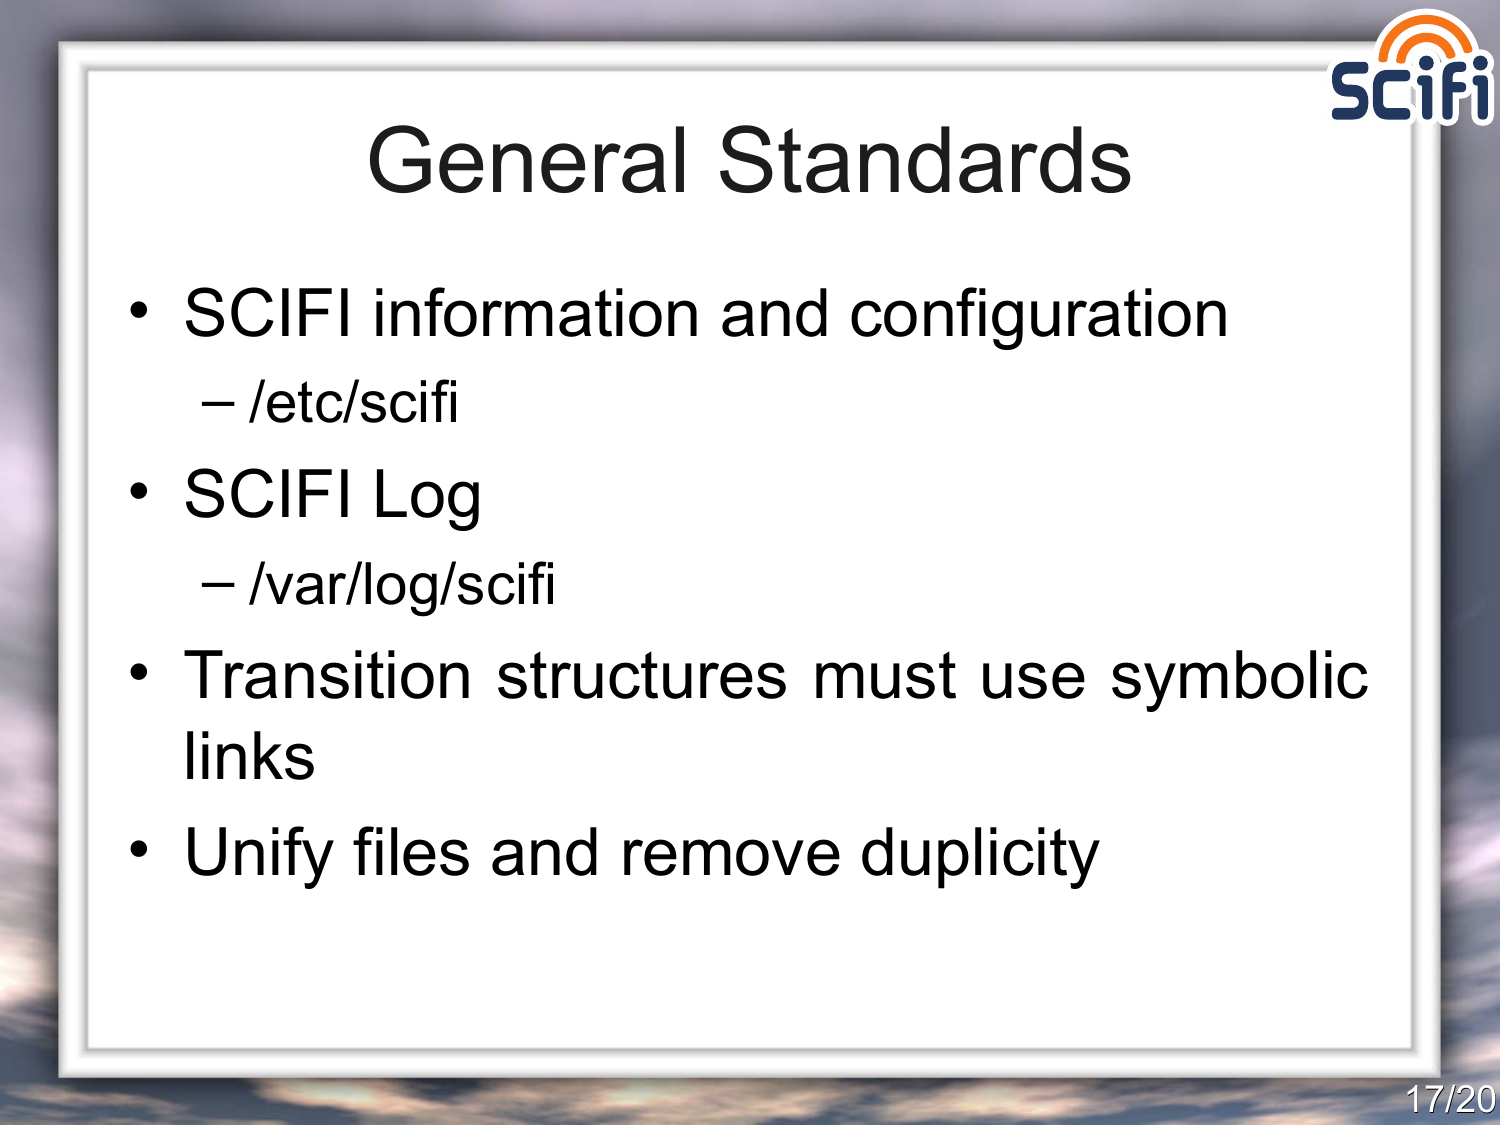

# General Standards
SCIFI information and configuration
/etc/scifi
SCIFI Log
/var/log/scifi
Transition structures must use symbolic links
Unify files and remove duplicity